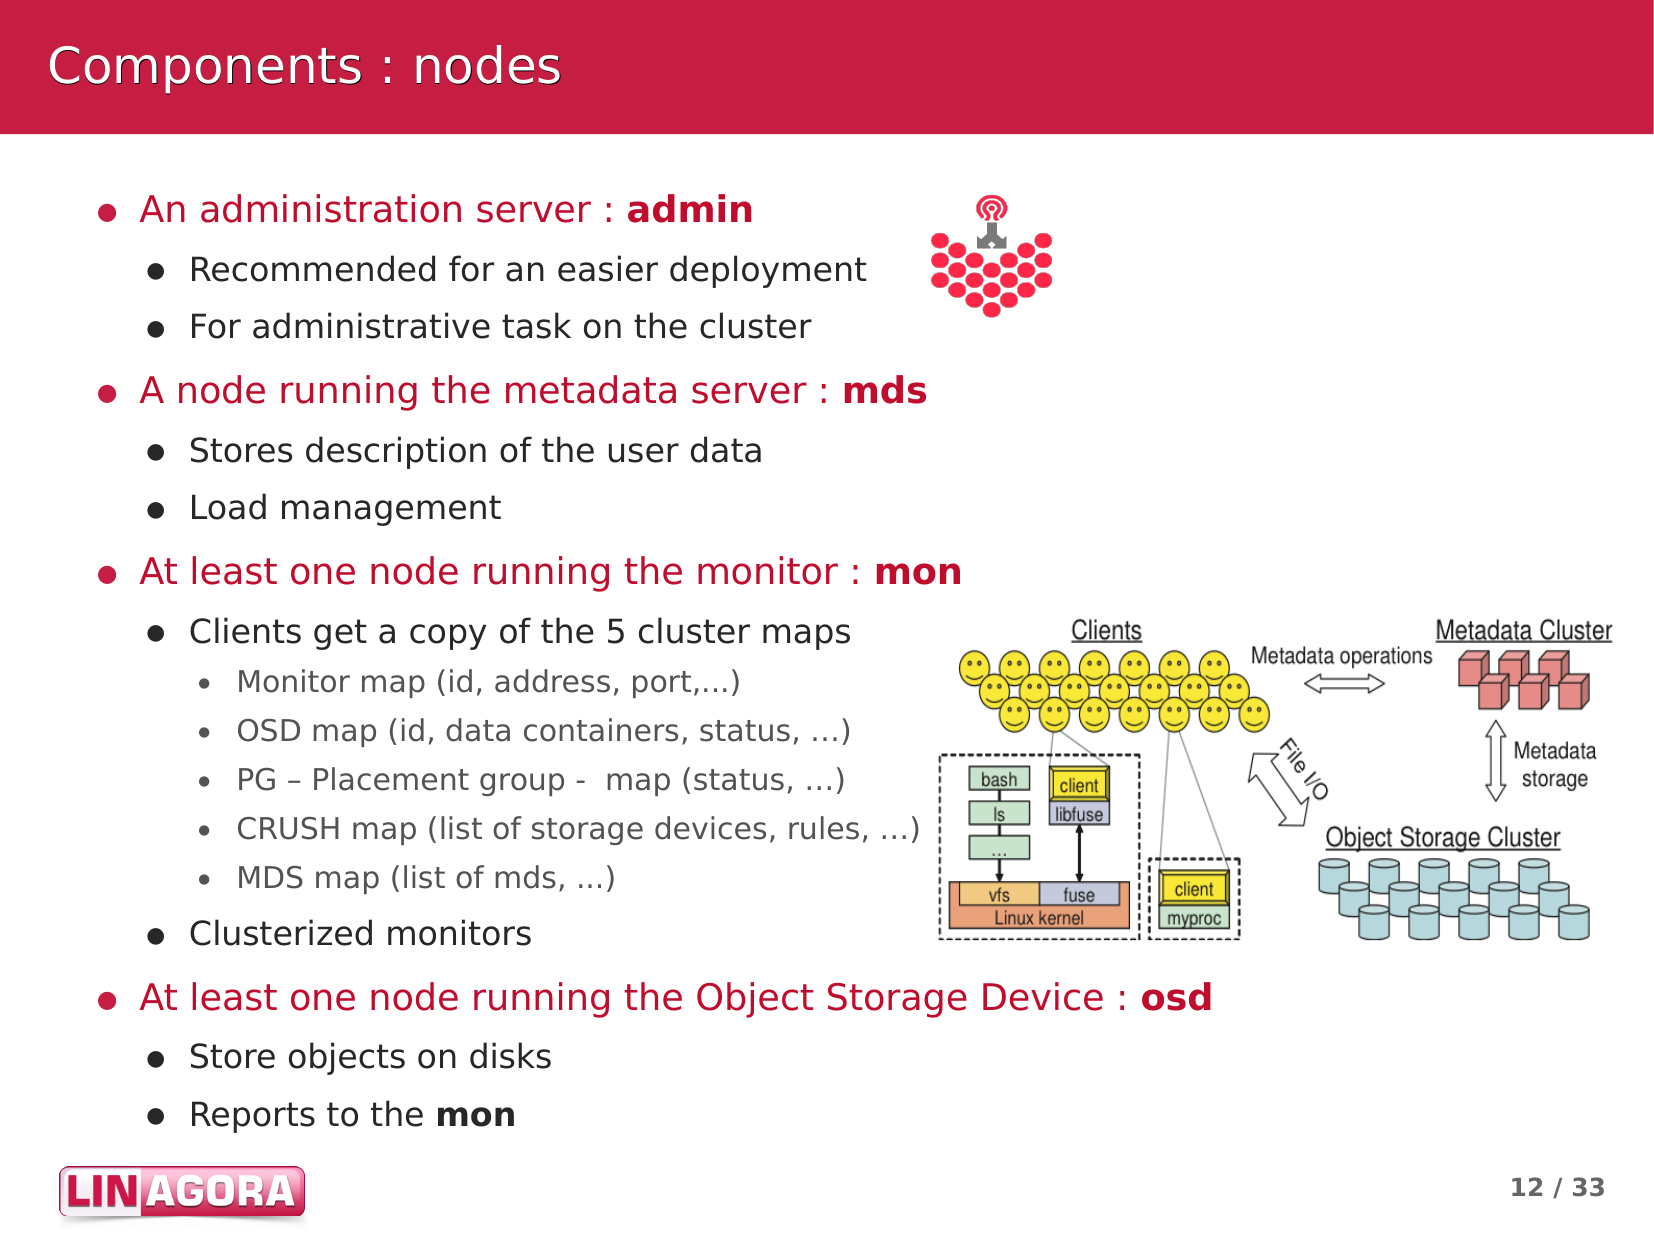

# Components : nodes
An administration server : admin
Recommended for an easier deployment
For administrative task on the cluster
A node running the metadata server : mds
Stores description of the user data
Load management
At least one node running the monitor : mon
Clients get a copy of the 5 cluster maps
Monitor map (id, address, port,...)
OSD map (id, data containers, status, …)
PG – Placement group - map (status, …)
CRUSH map (list of storage devices, rules, …)
MDS map (list of mds, ...)
Clusterized monitors
At least one node running the Object Storage Device : osd
Store objects on disks
Reports to the mon